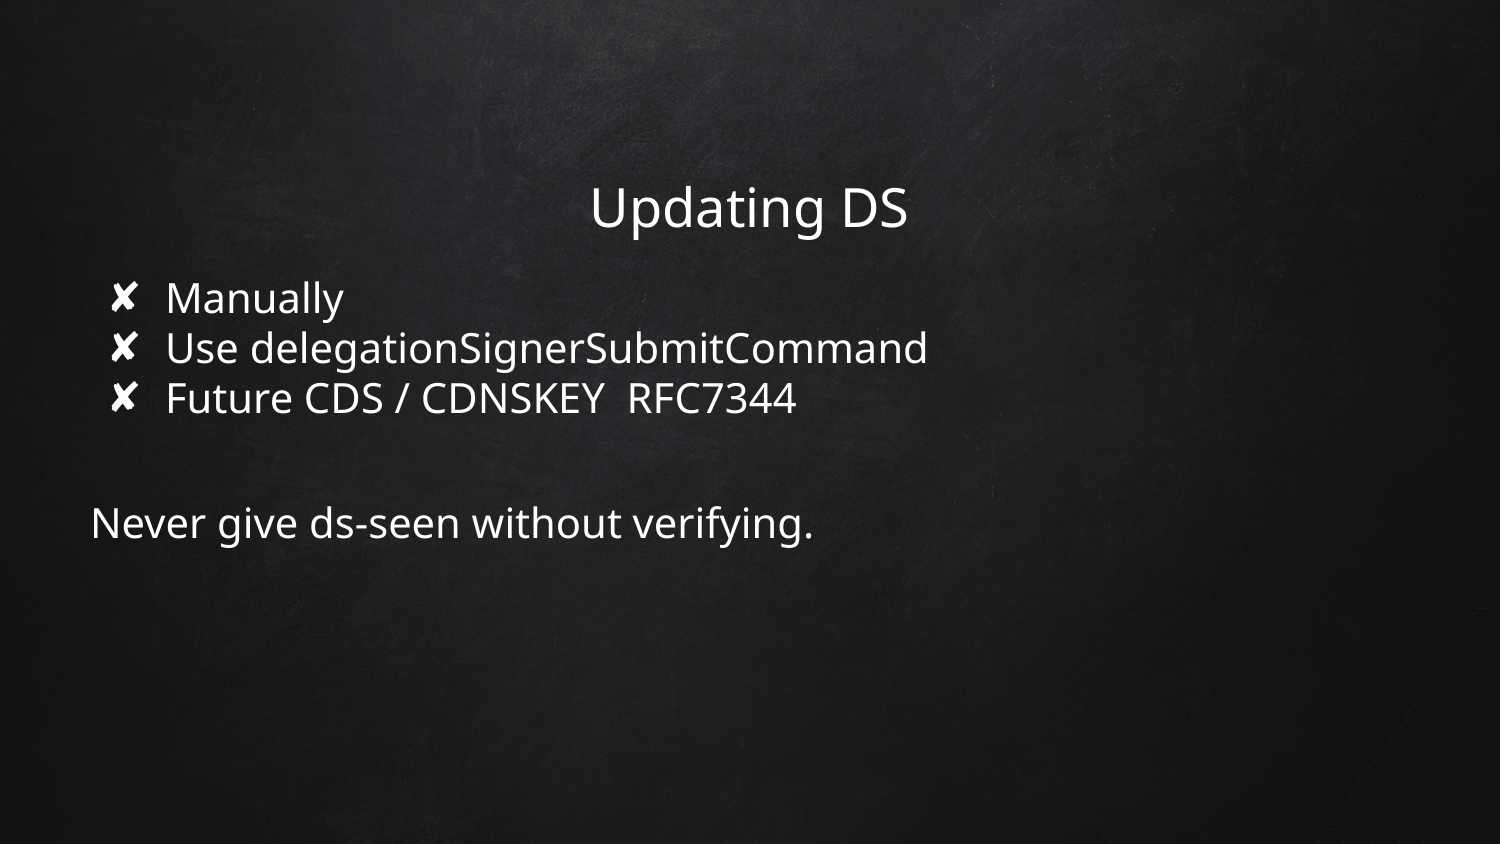

# Updating DS
Manually
Use delegationSignerSubmitCommand
Future CDS / CDNSKEY RFC7344
Never give ds-seen without verifying.